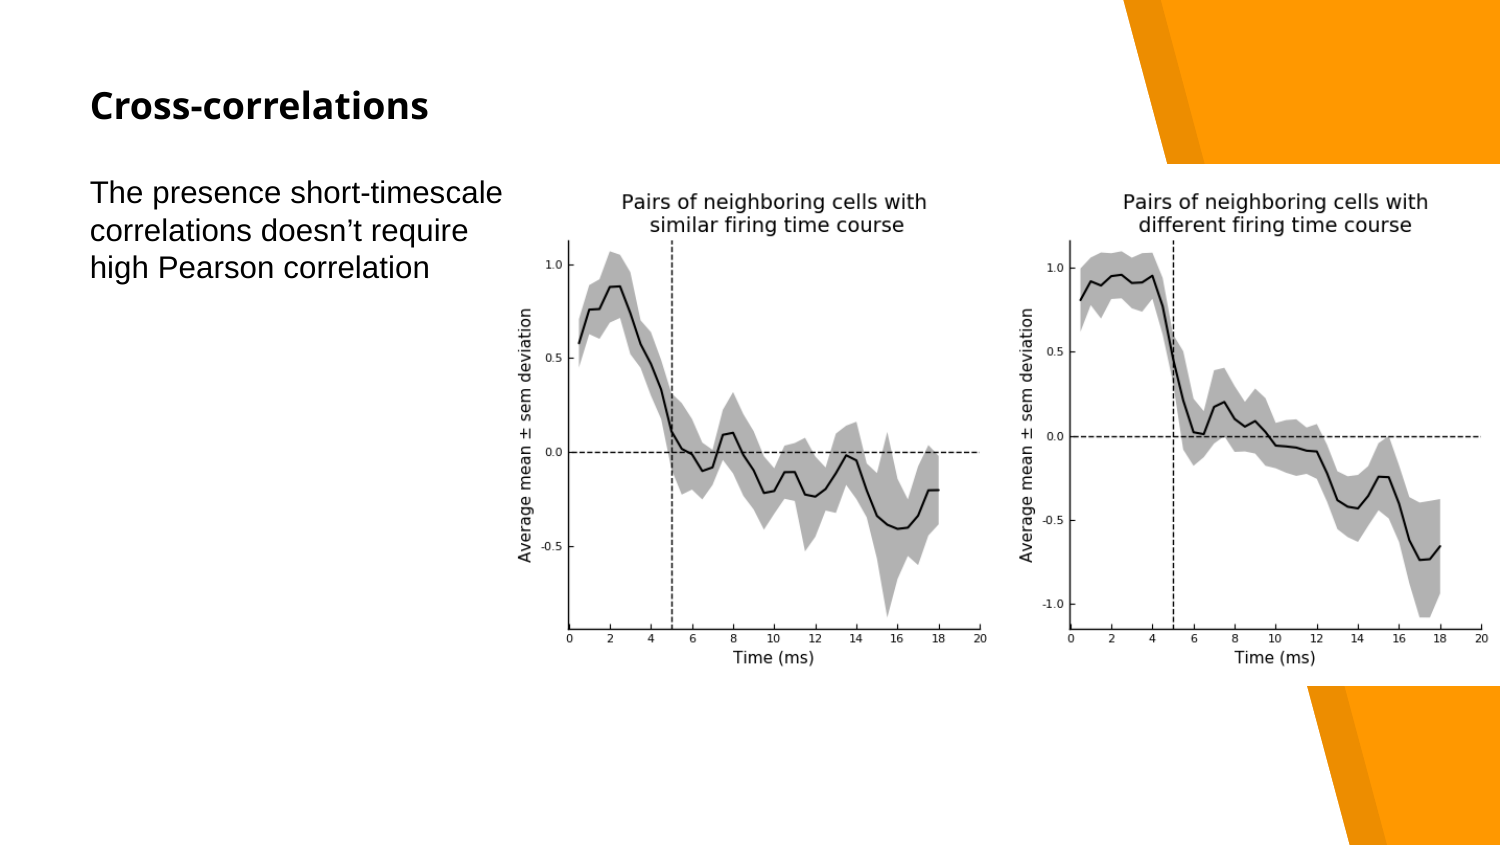

Cross-correlations
The presence short-timescale correlations doesn’t require high Pearson correlation